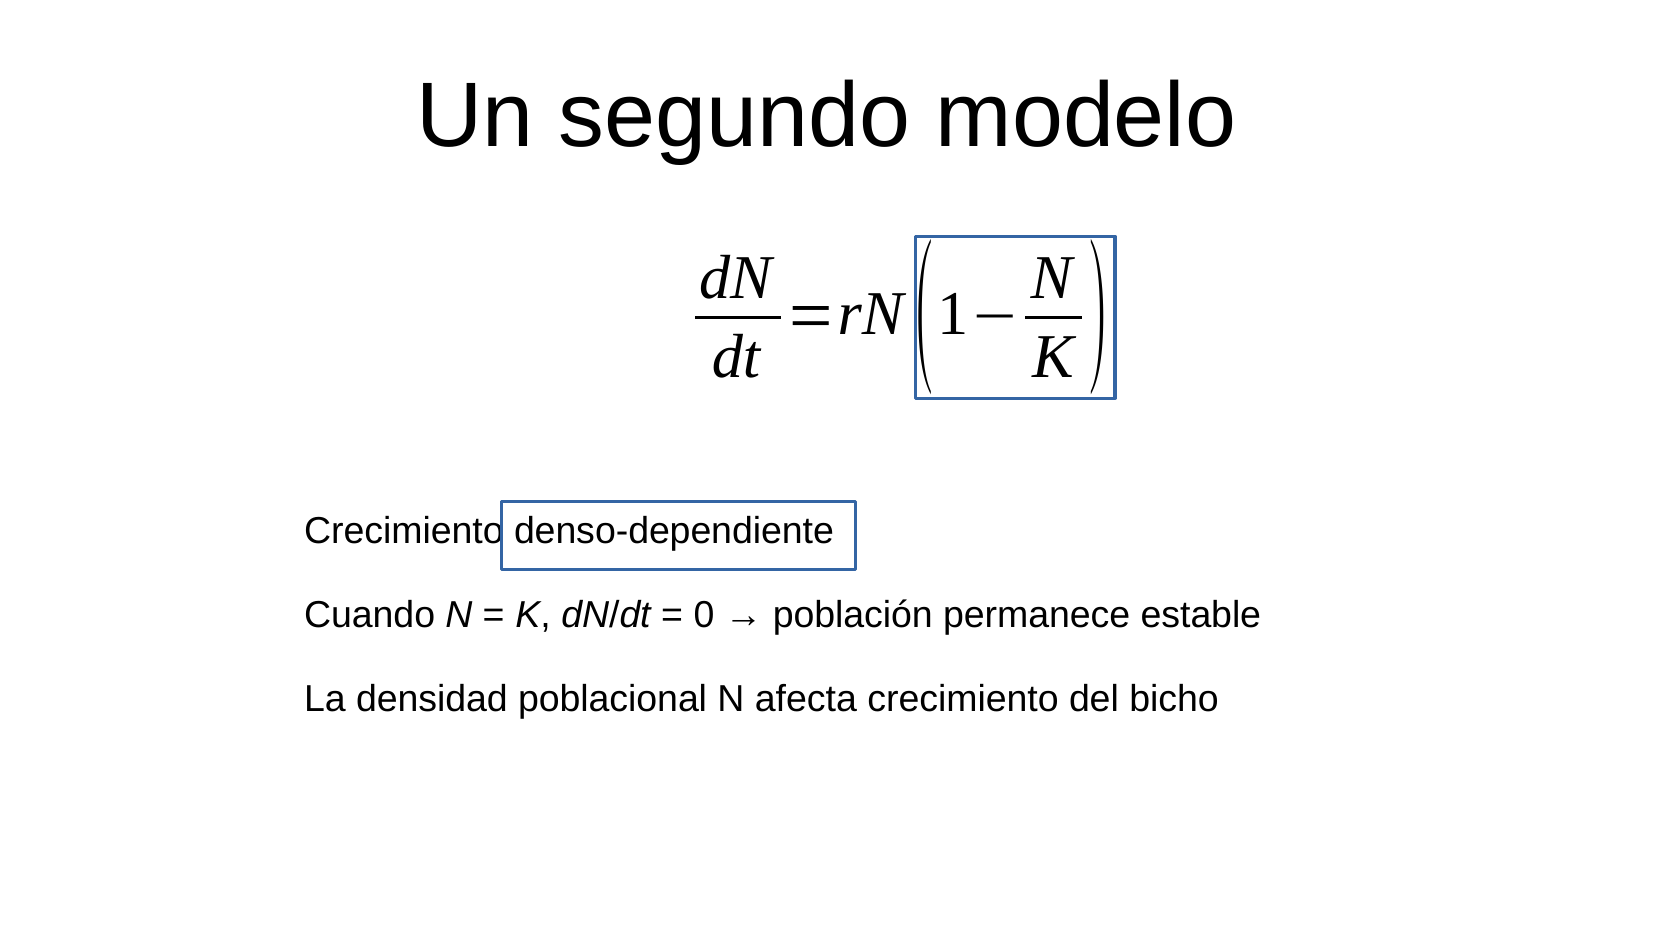

# Un segundo modelo
Crecimiento denso-dependiente
Cuando N = K, dN/dt = 0 → población permanece estable
La densidad poblacional N afecta crecimiento del bicho